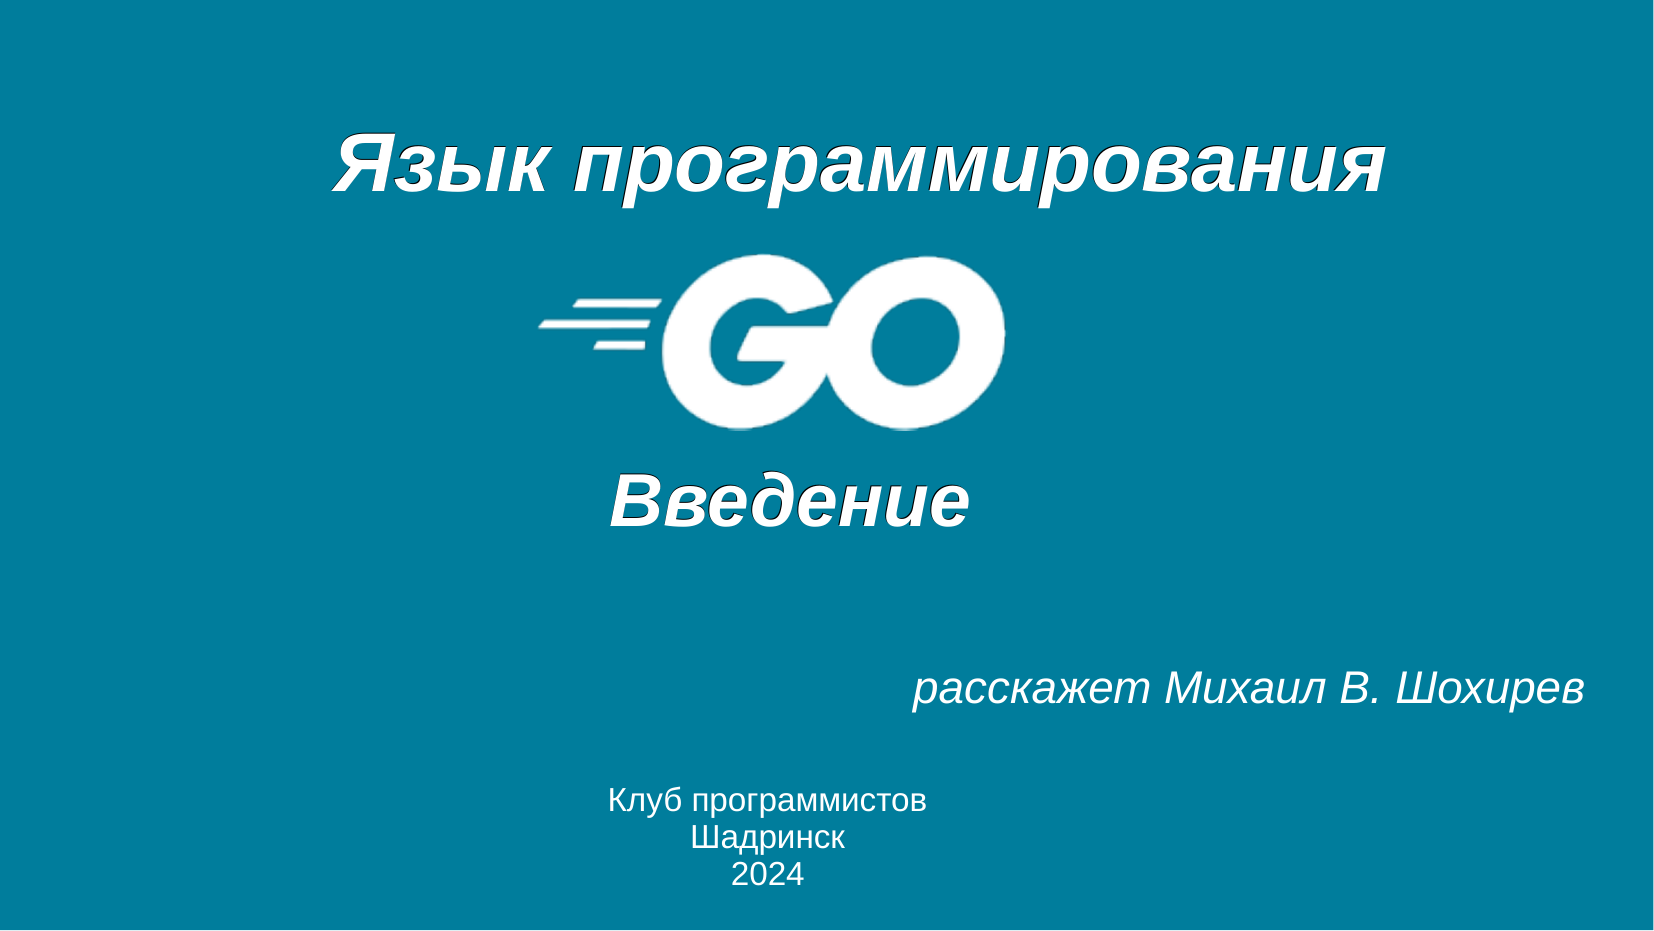

#
Язык программирования
Введение
расскажет Михаил В. Шохирев
Клуб программистов
Шадринск
2024
Клуб программистов
Шадринск
2024
Клуб программистов
Шадринск
2024
Клуб программистов
Шадринск
2024